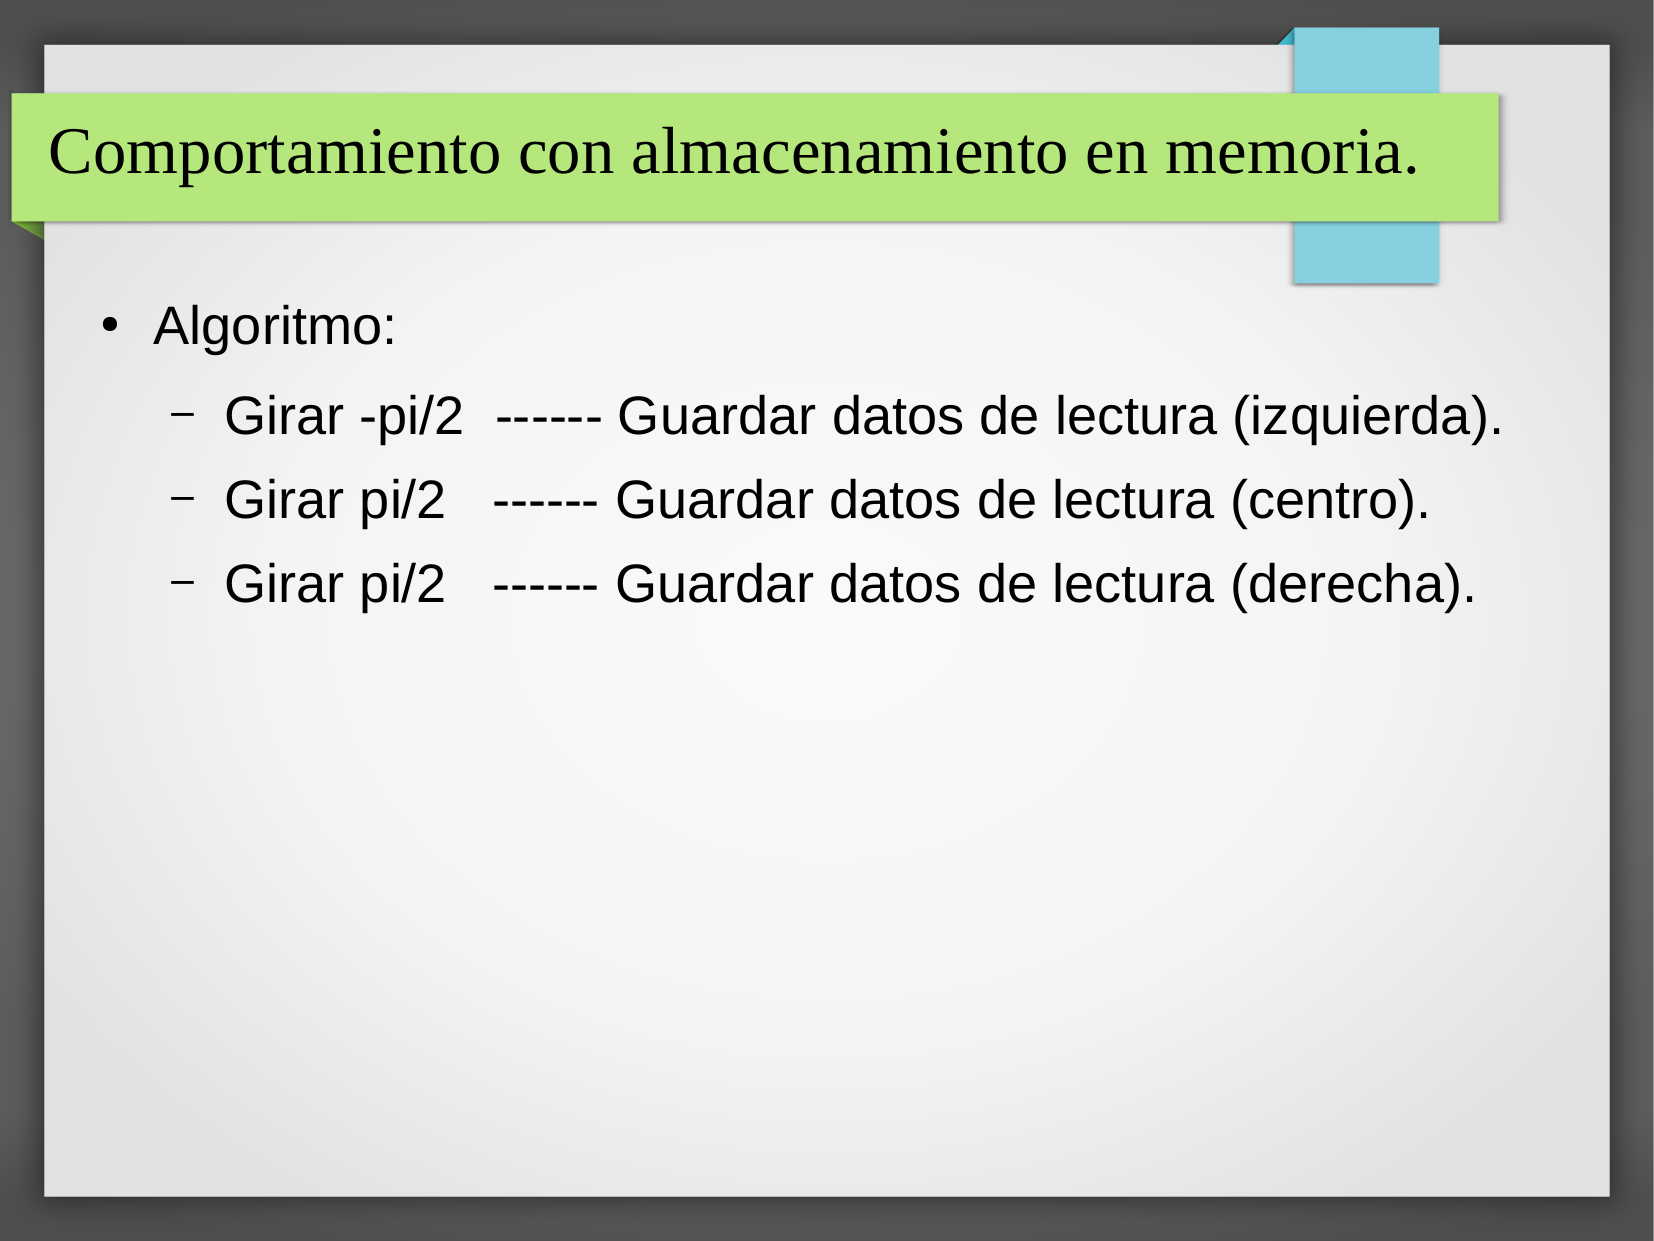

# Comportamiento con almacenamiento en memoria.
Algoritmo:
Girar -pi/2 ------ Guardar datos de lectura (izquierda).
Girar pi/2 ------ Guardar datos de lectura (centro).
Girar pi/2 ------ Guardar datos de lectura (derecha).